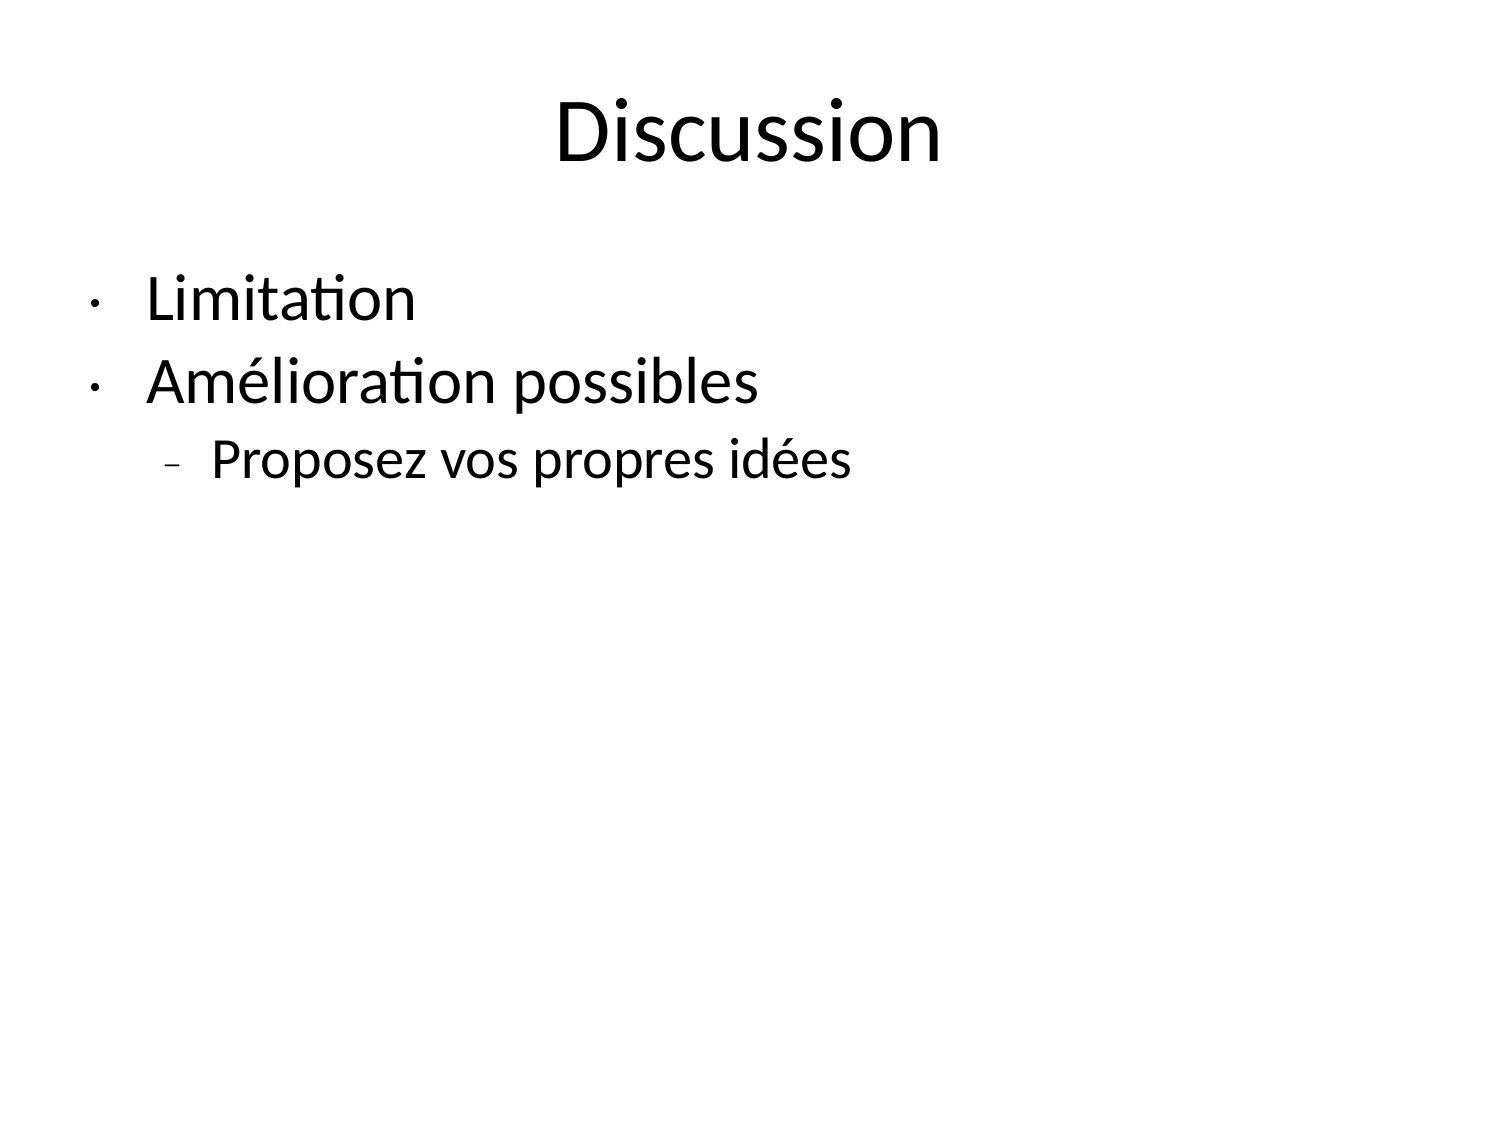

Discussion
Limitation
Amélioration possibles
Proposez vos propres idées